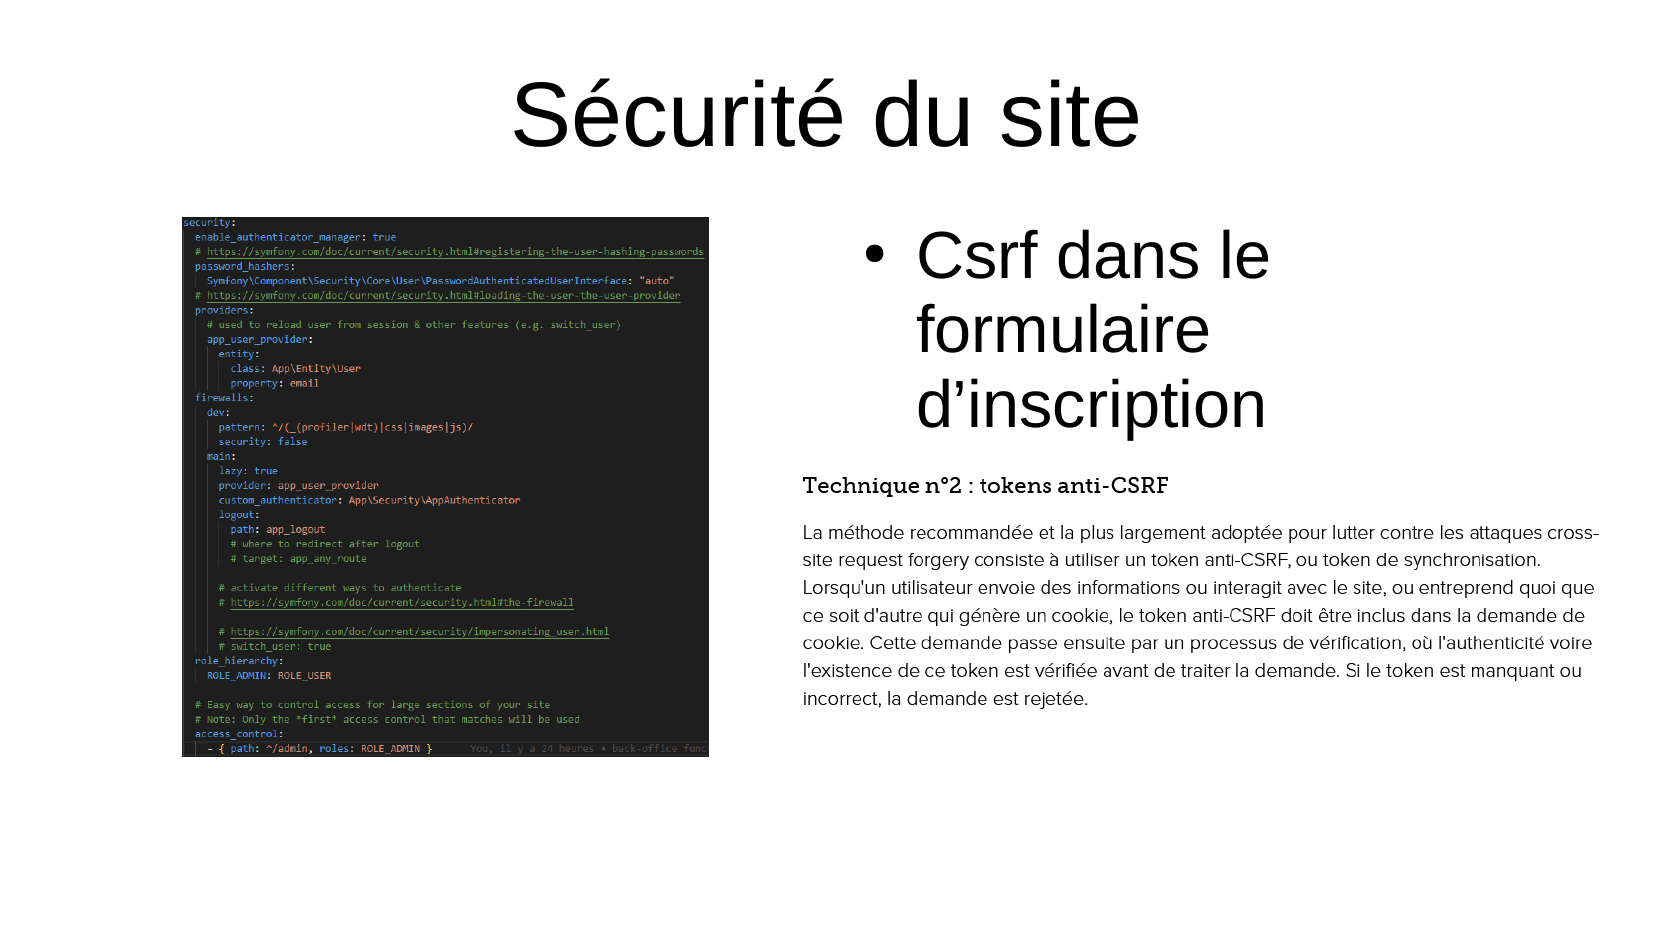

# Sécurité du site
Csrf dans le formulaire d’inscription